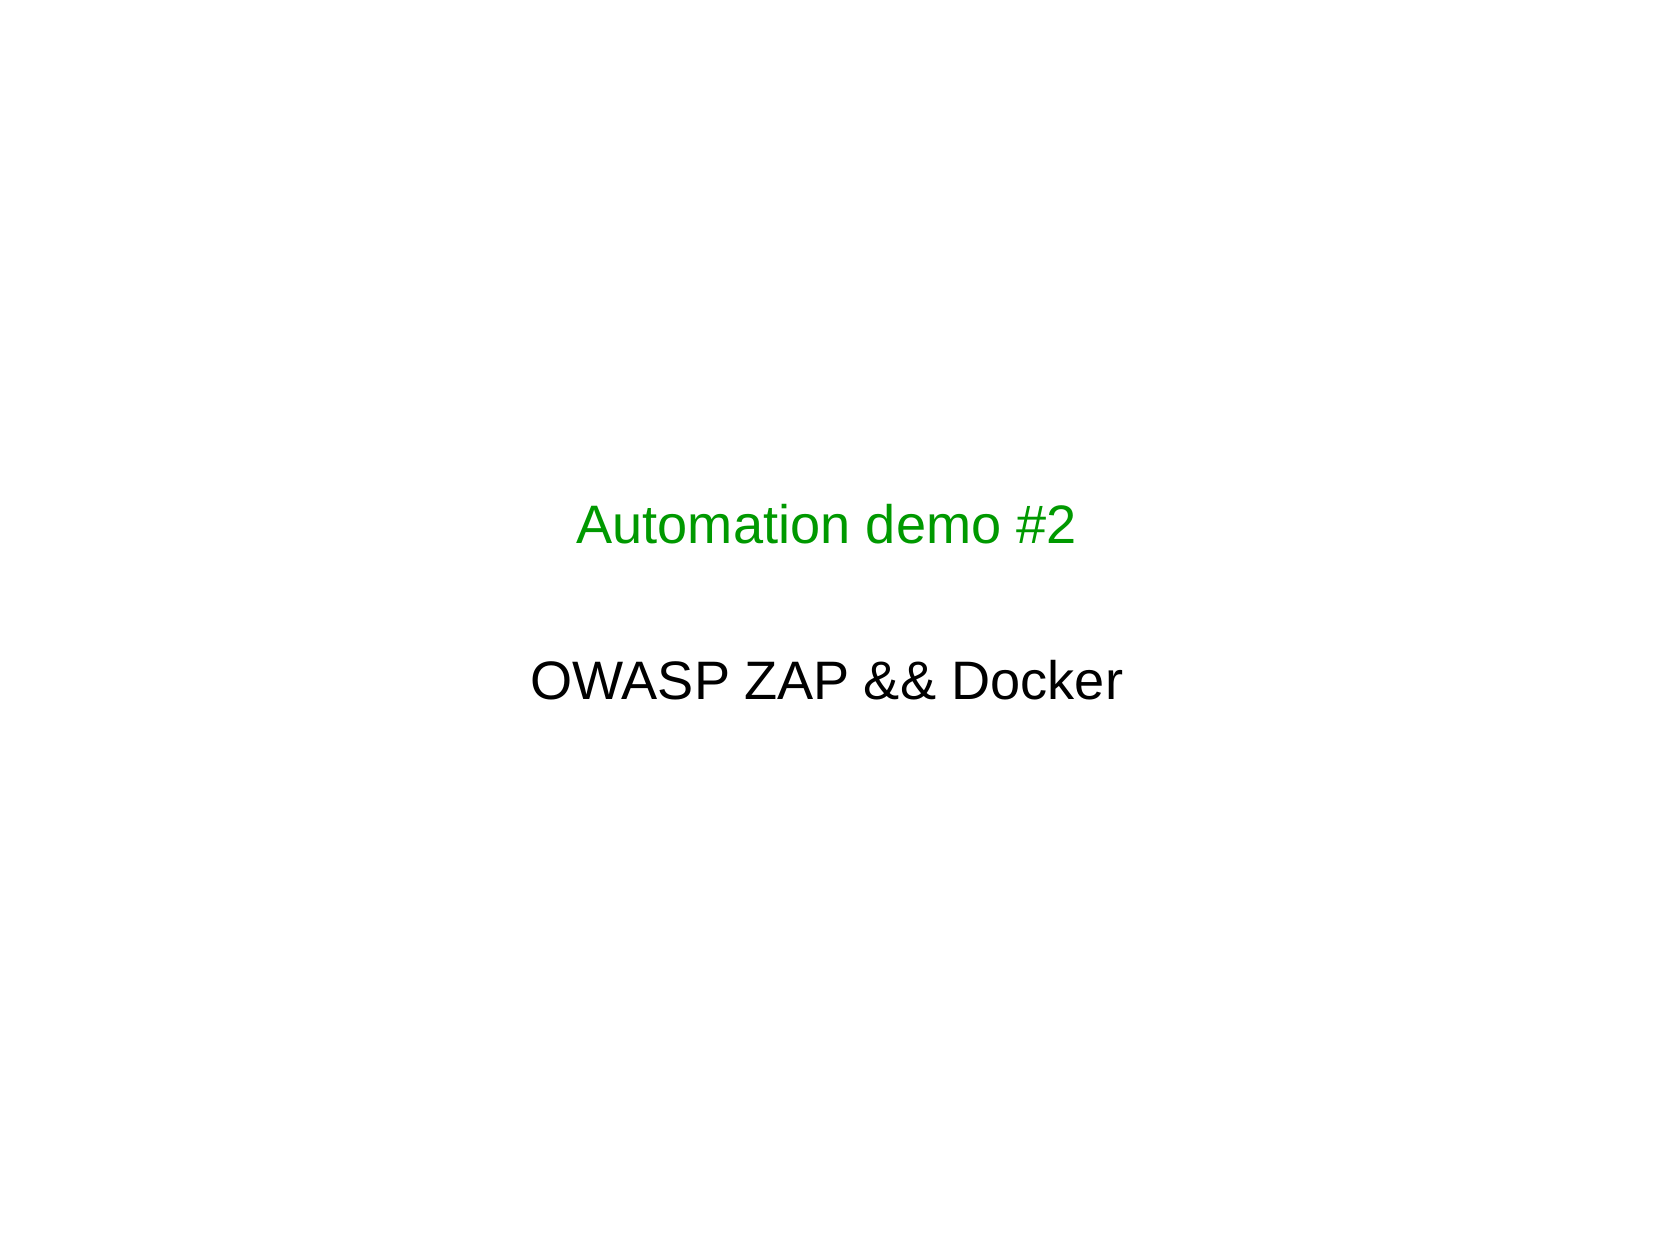

Automation demo #2
OWASP ZAP && Docker